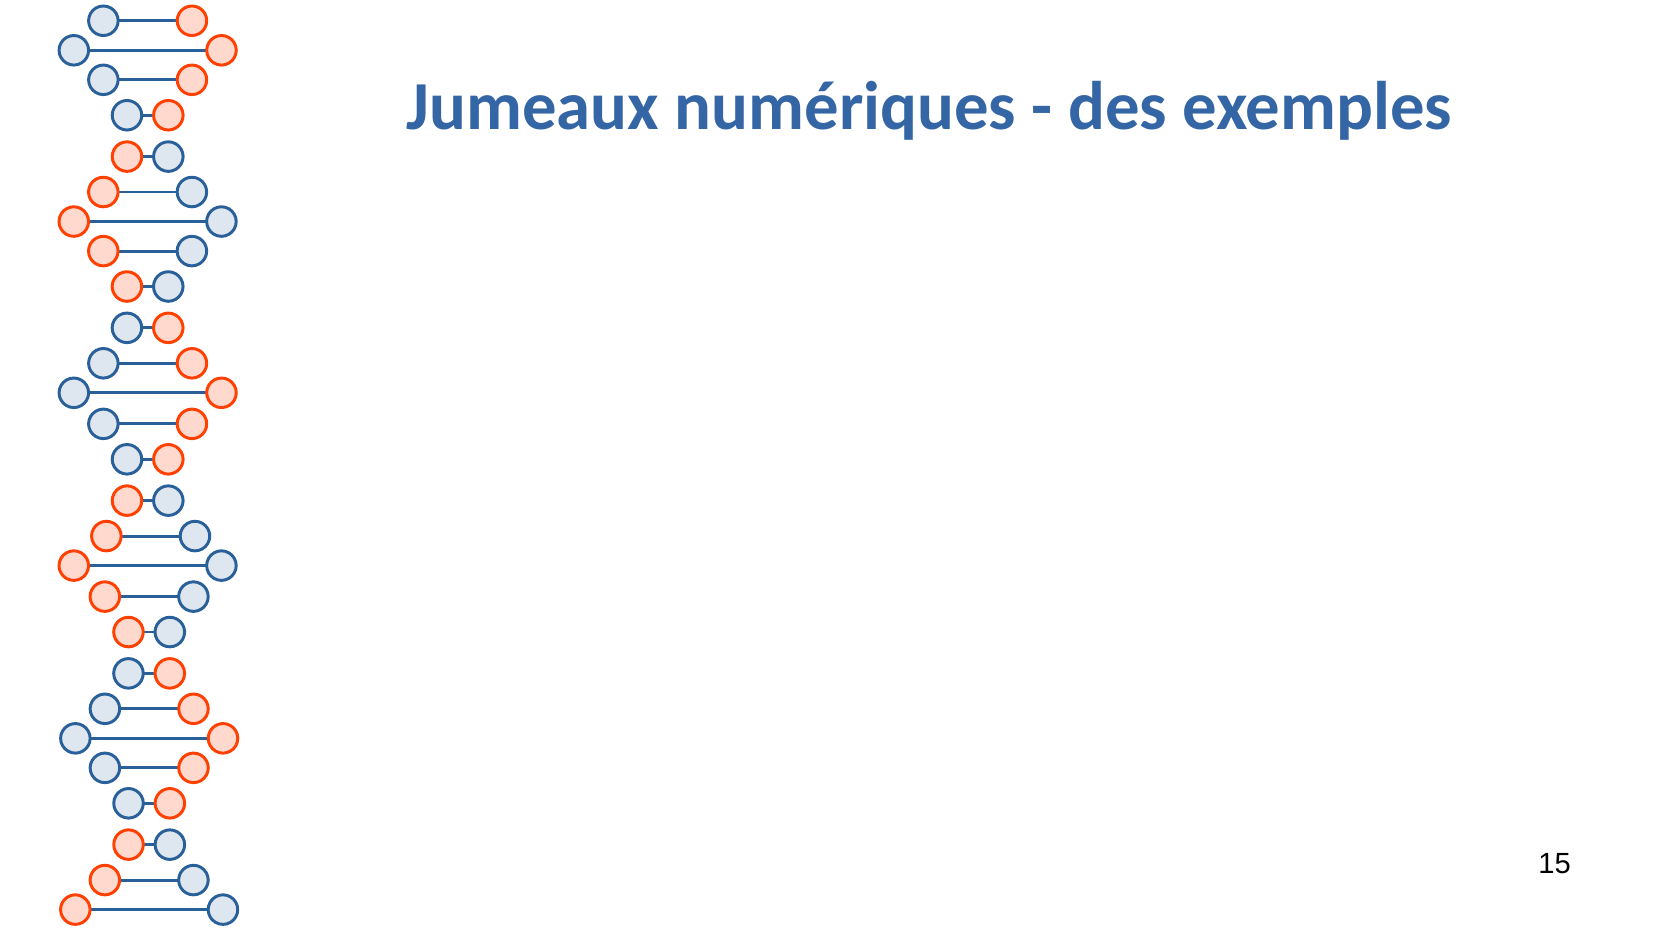

# Jumeaux numériques - des exemples
15